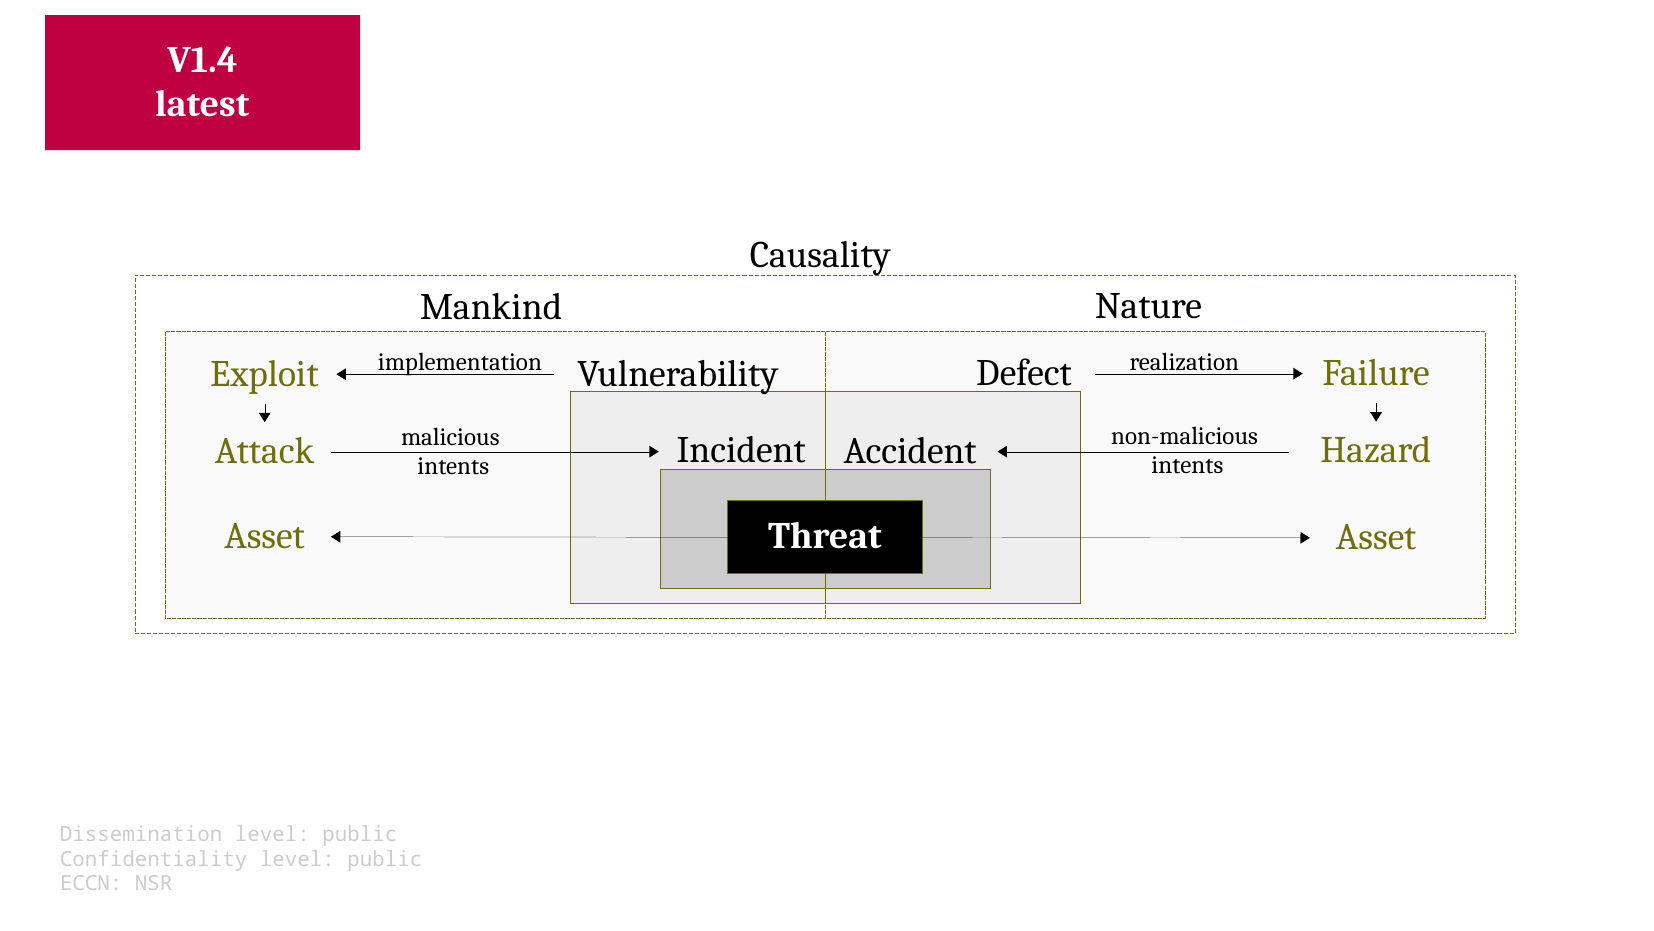

V1.4
latest
Causality
Nature
Mankind
implementation
realization
Defect
Failure
Exploit
Vulnerability
non-malicious
intents
malicious
intents
Incident
Hazard
Attack
Accident
Asset
Threat
Asset
Dissemination level: public
Confidentiality level: public
ECCN: NSR